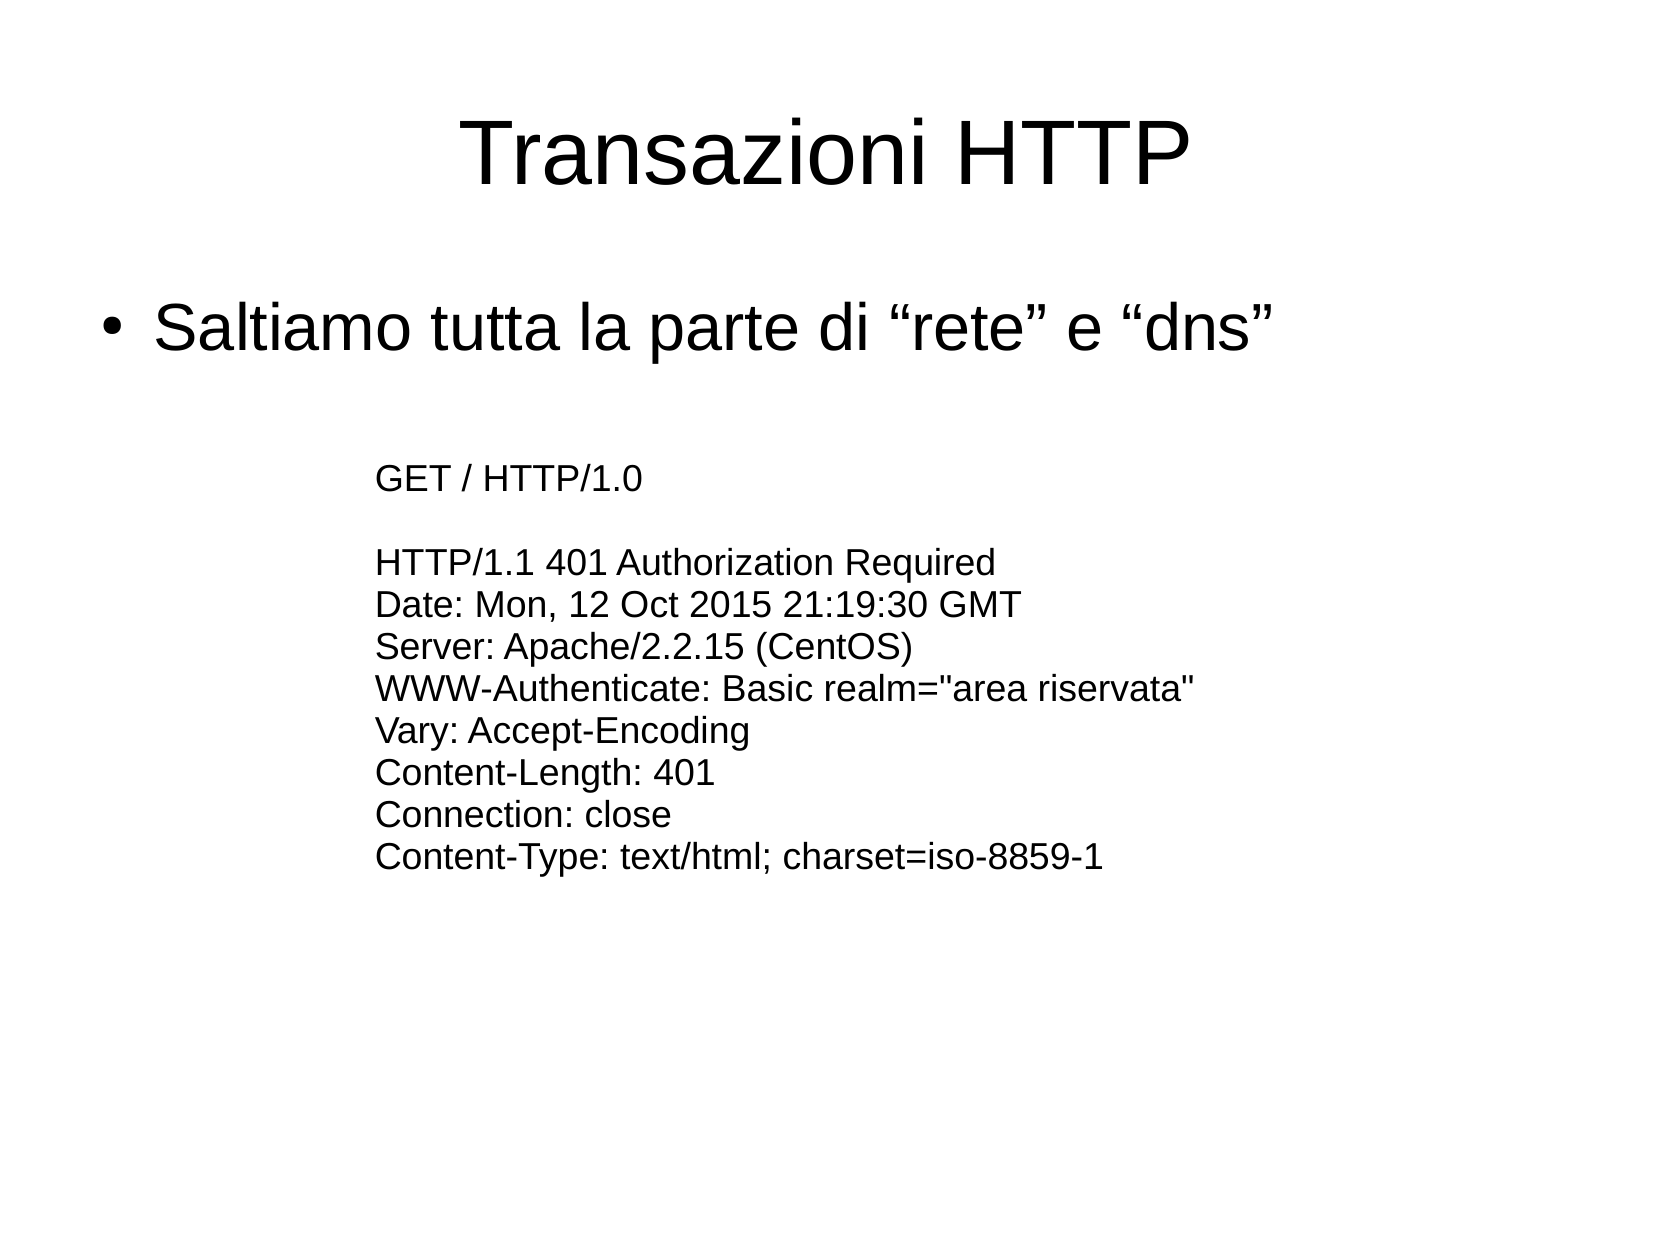

# Transazioni HTTP
Saltiamo tutta la parte di “rete” e “dns”
GET / HTTP/1.0
HTTP/1.1 401 Authorization Required
Date: Mon, 12 Oct 2015 21:19:30 GMT
Server: Apache/2.2.15 (CentOS)
WWW-Authenticate: Basic realm="area riservata"
Vary: Accept-Encoding
Content-Length: 401
Connection: close
Content-Type: text/html; charset=iso-8859-1